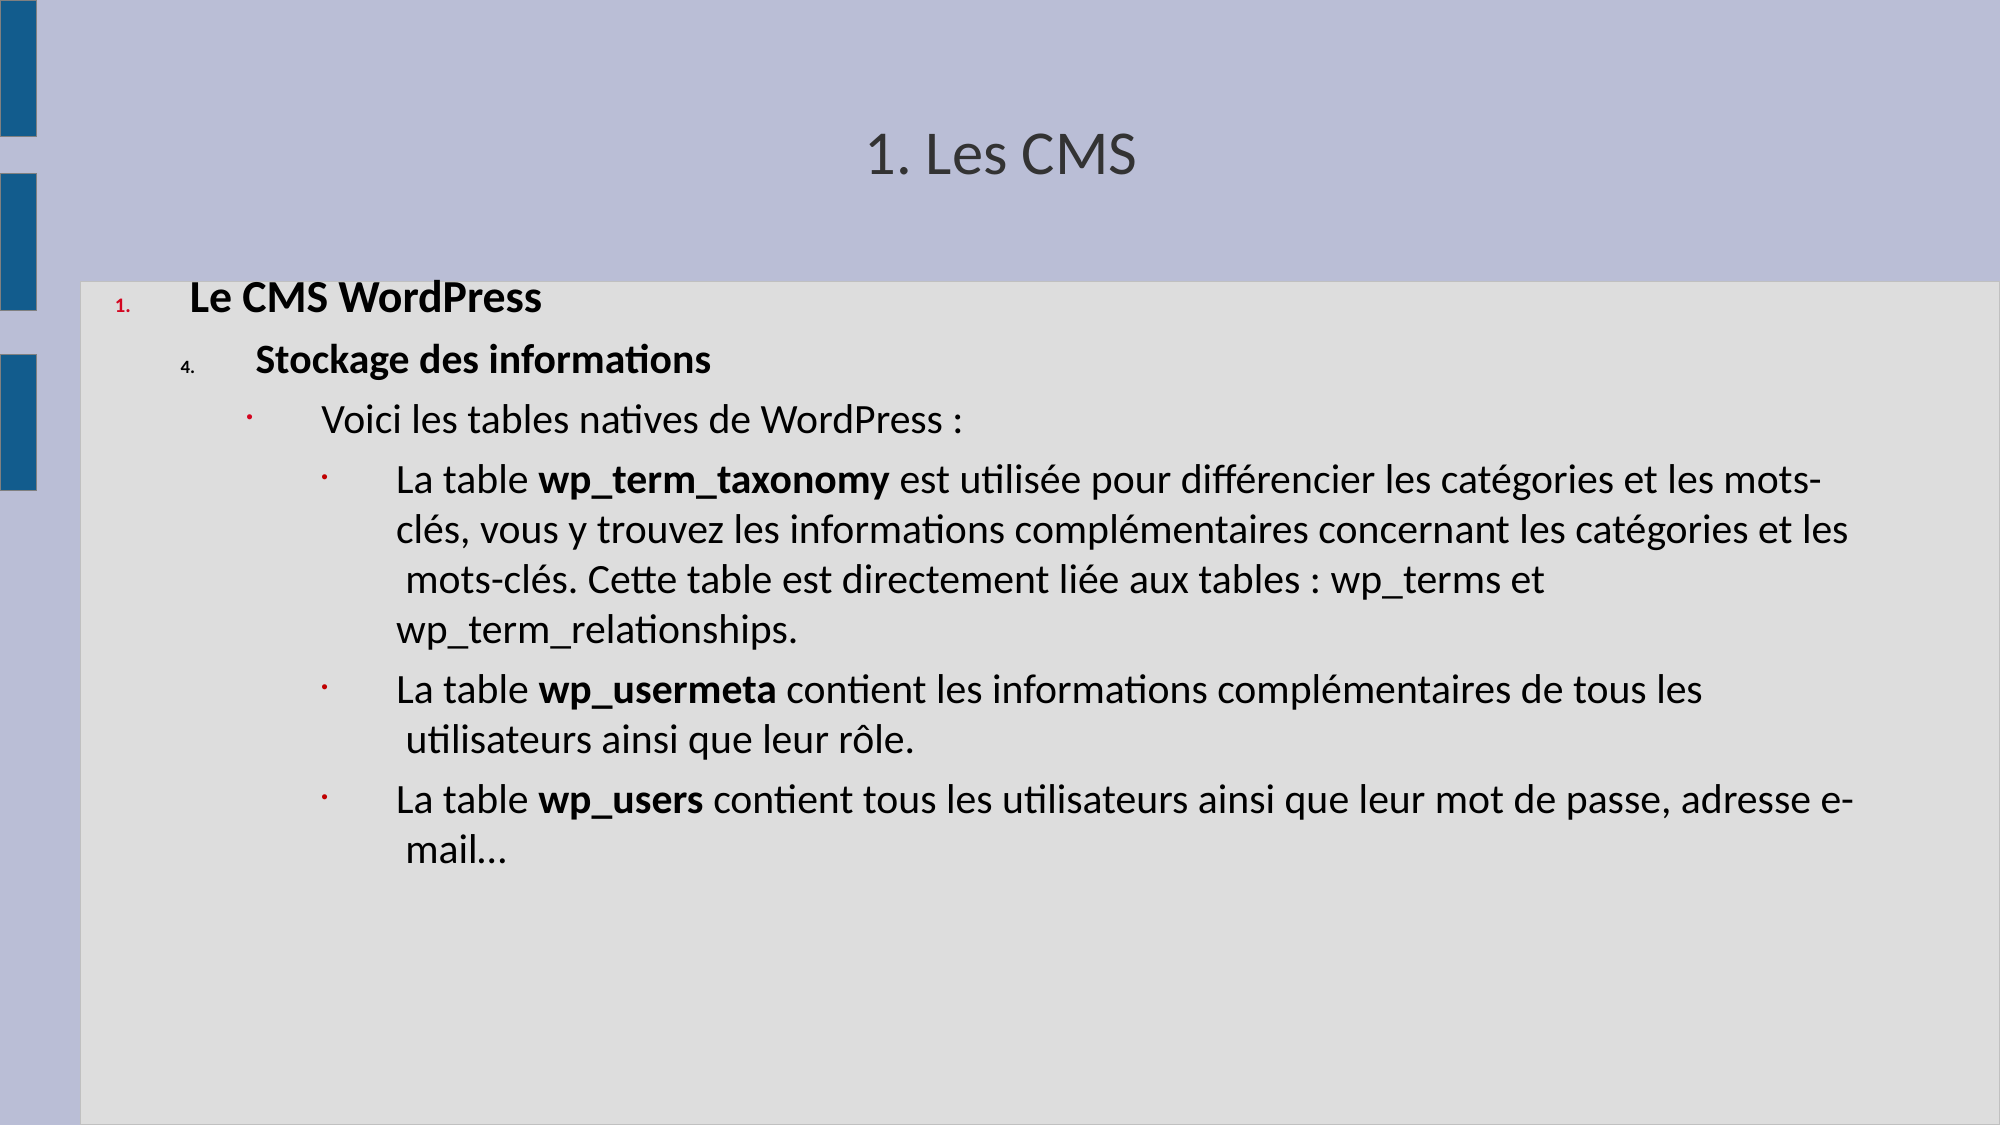

# 1. Les CMS
Le CMS WordPress
Stockage des informations
Voici les tables natives de WordPress :
La table wp_term_taxonomy est utilisée pour différencier les catégories et les mots- clés, vous y trouvez les informations complémentaires concernant les catégories et les mots-clés. Cette table est directement liée aux tables : wp_terms et wp_term_relationships.
La table wp_usermeta contient les informations complémentaires de tous les utilisateurs ainsi que leur rôle.
La table wp_users contient tous les utilisateurs ainsi que leur mot de passe, adresse e- mail…